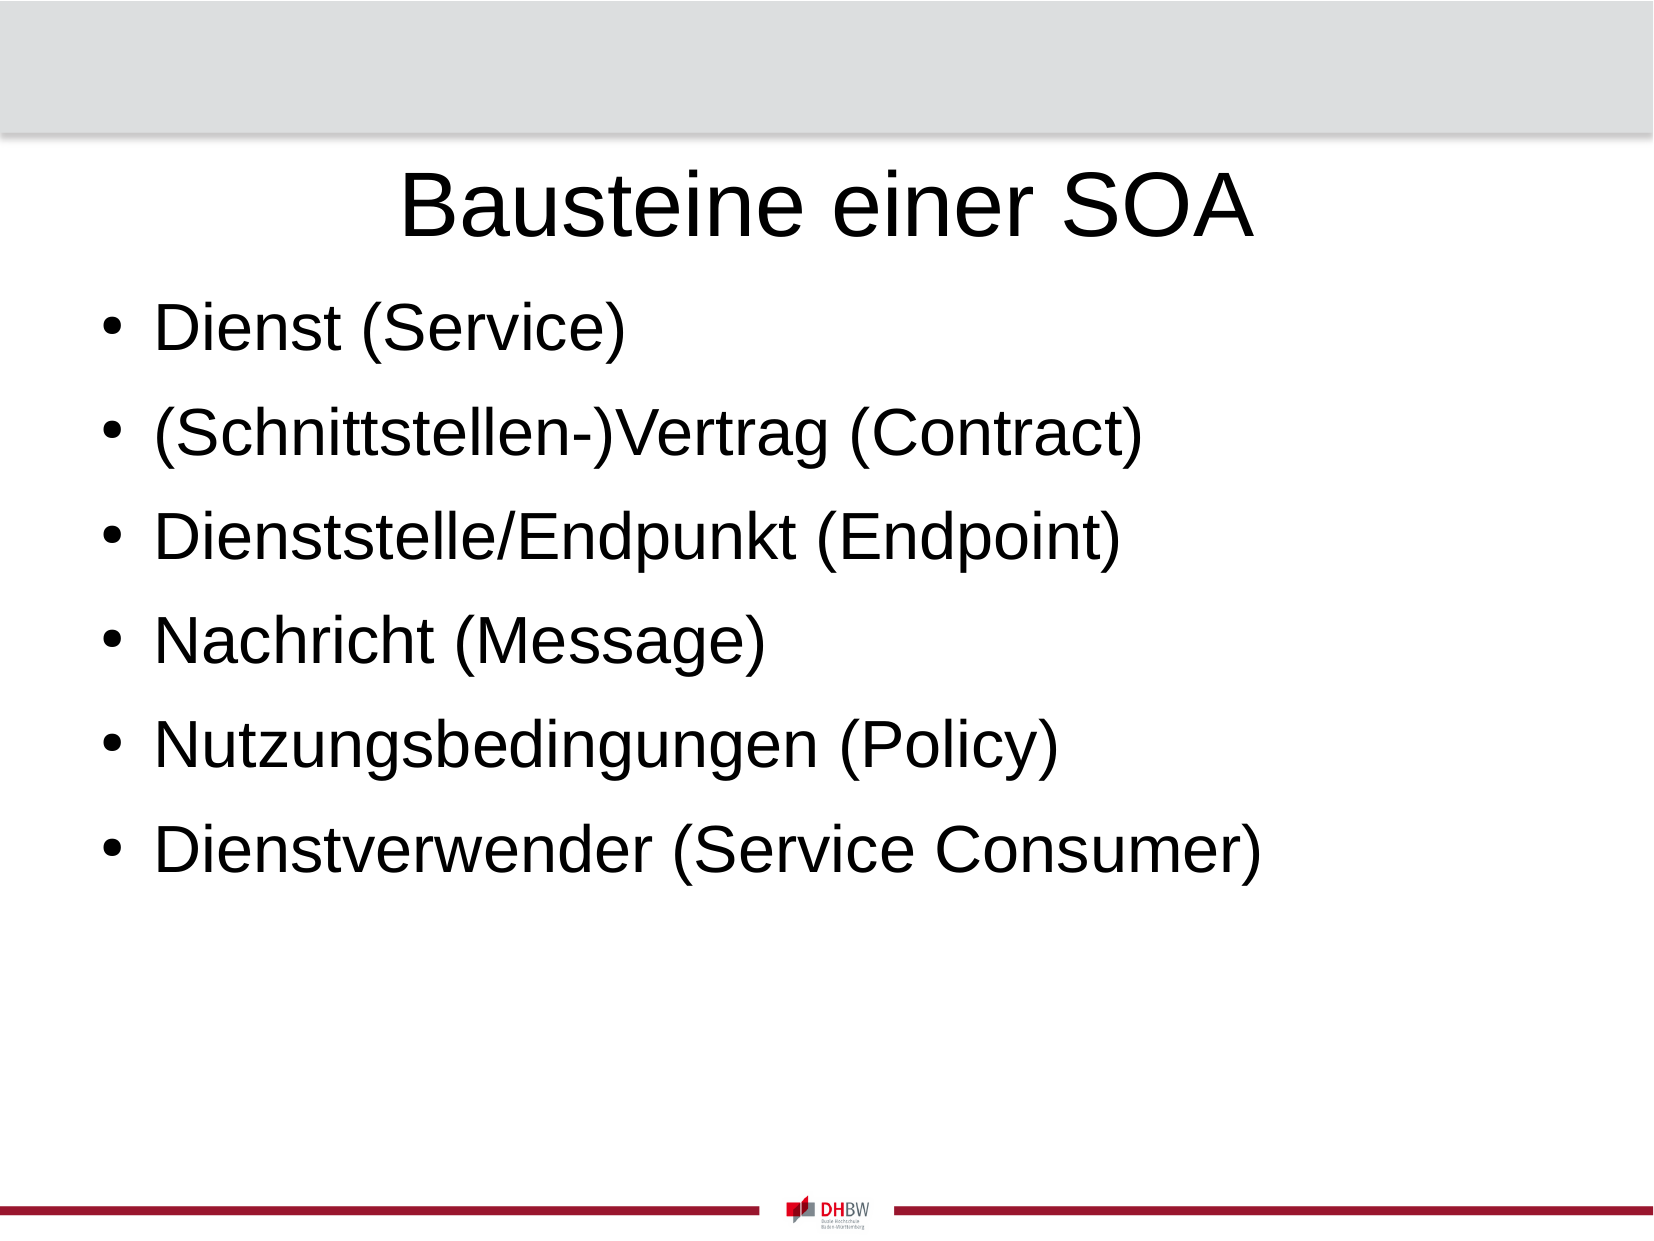

# Bausteine einer SOA
Dienst (Service)
(Schnittstellen-)Vertrag (Contract)
Dienststelle/Endpunkt (Endpoint)
Nachricht (Message)
Nutzungsbedingungen (Policy)
Dienstverwender (Service Consumer)